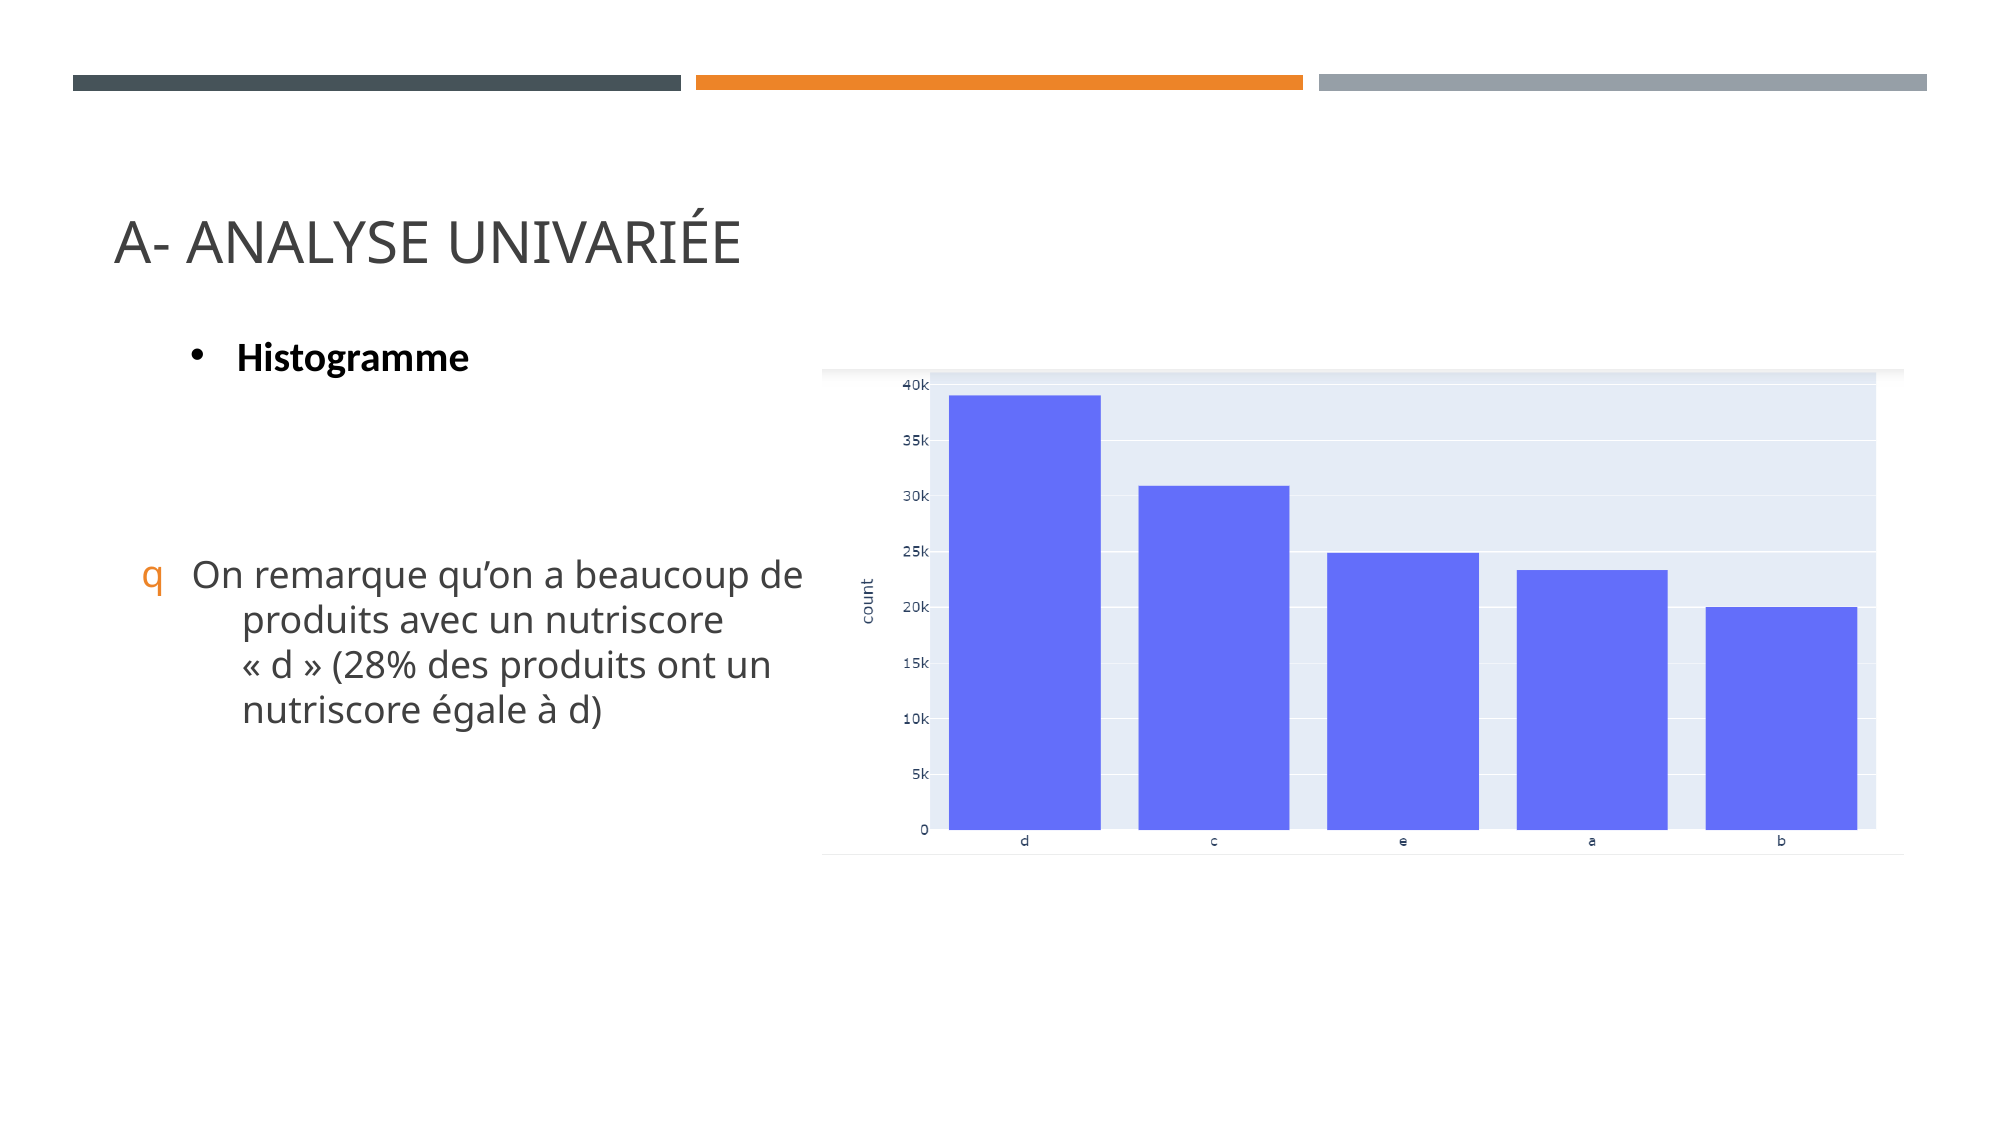

# A- Analyse univariée
Histogramme
On remarque qu’on a beaucoup de produits avec un nutriscore « d » (28% des produits ont un nutriscore égale à d)